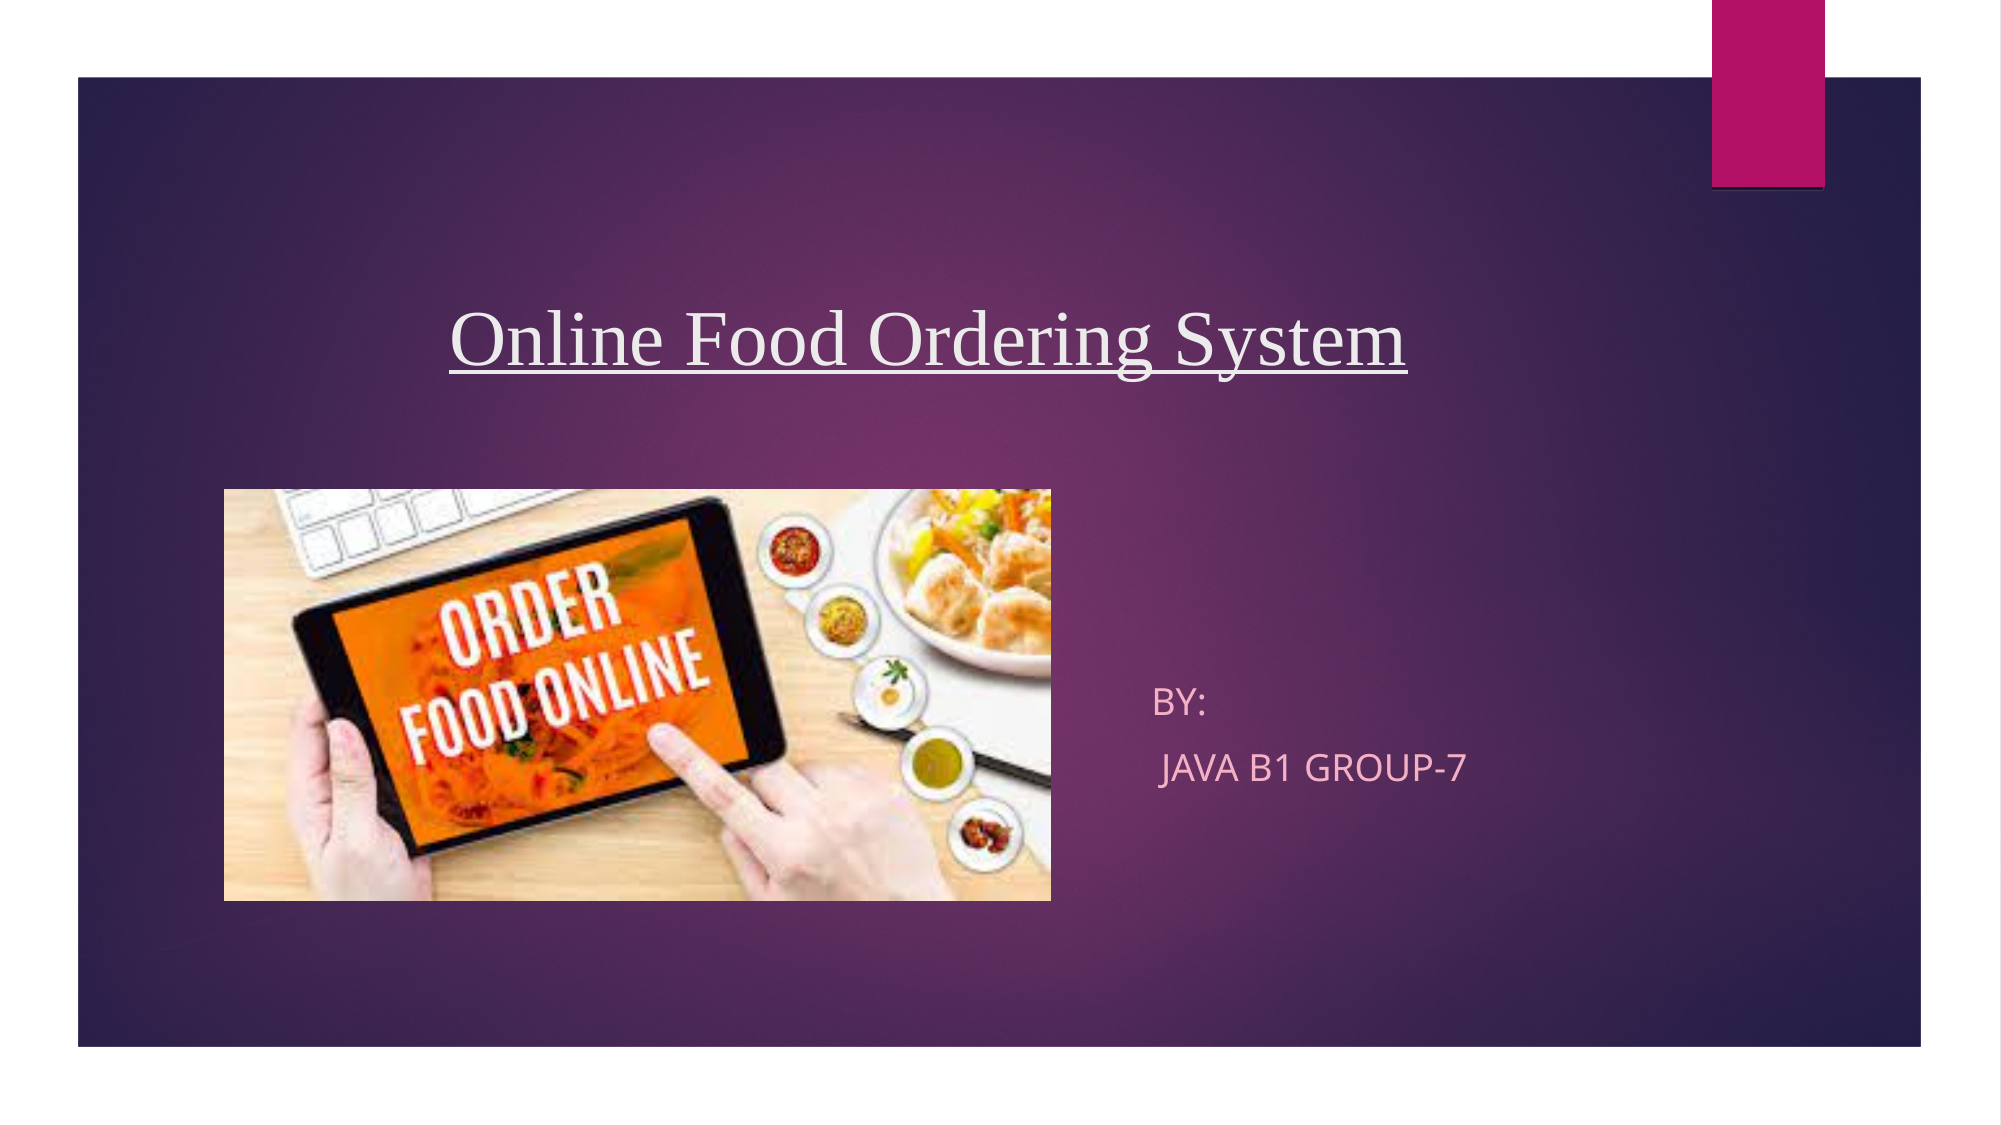

# Online Food Ordering System
By:
 Java B1 Group-7